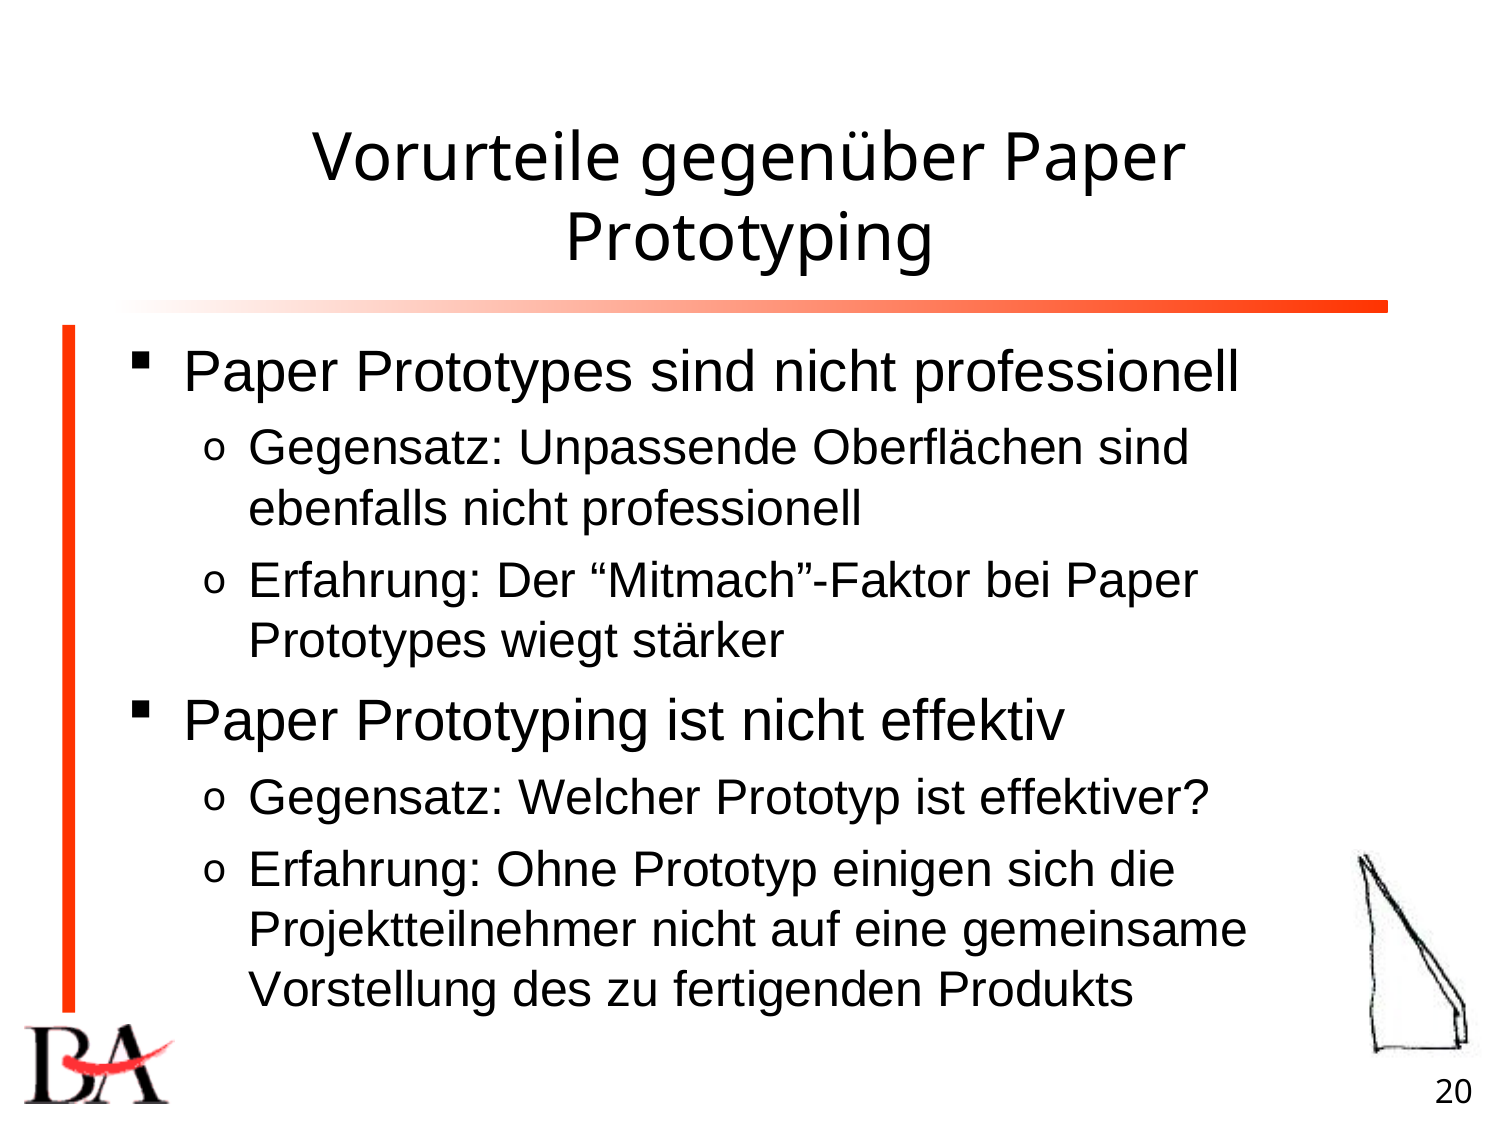

# Vorurteile gegenüber Paper Prototyping
Paper Prototypes sind nicht professionell
Gegensatz: Unpassende Oberflächen sind ebenfalls nicht professionell
Erfahrung: Der “Mitmach”-Faktor bei Paper Prototypes wiegt stärker
Paper Prototyping ist nicht effektiv
Gegensatz: Welcher Prototyp ist effektiver?
Erfahrung: Ohne Prototyp einigen sich die Projektteilnehmer nicht auf eine gemeinsame Vorstellung des zu fertigenden Produkts